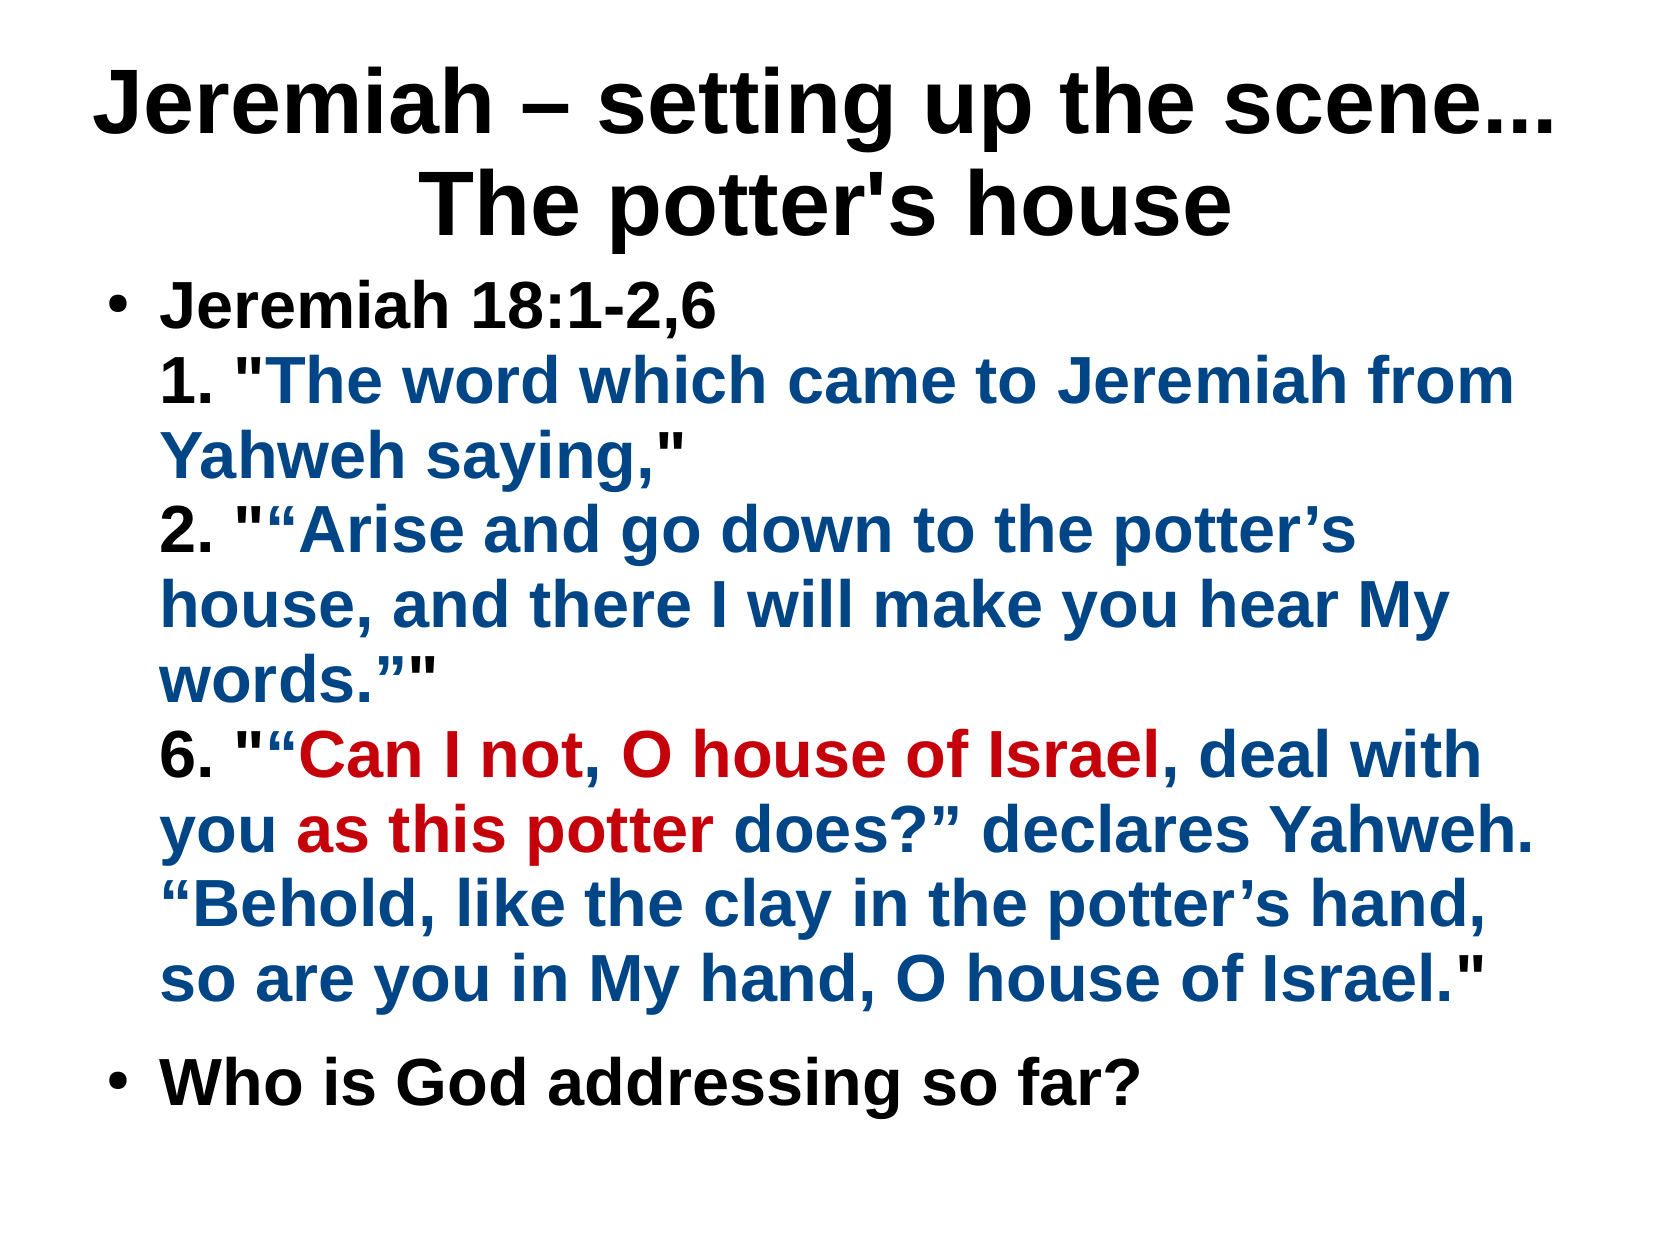

# Jeremiah – setting up the scene... The potter's house
Jeremiah 18:1-2,6
1. "The word which came to Jeremiah from Yahweh saying,"
2. "“Arise and go down to the potter’s house, and there I will make you hear My words.”"
6. "“Can I not, O house of Israel, deal with you as this potter does?” declares Yahweh. “Behold, like the clay in the potter’s hand, so are you in My hand, O house of Israel."
Who is God addressing so far?